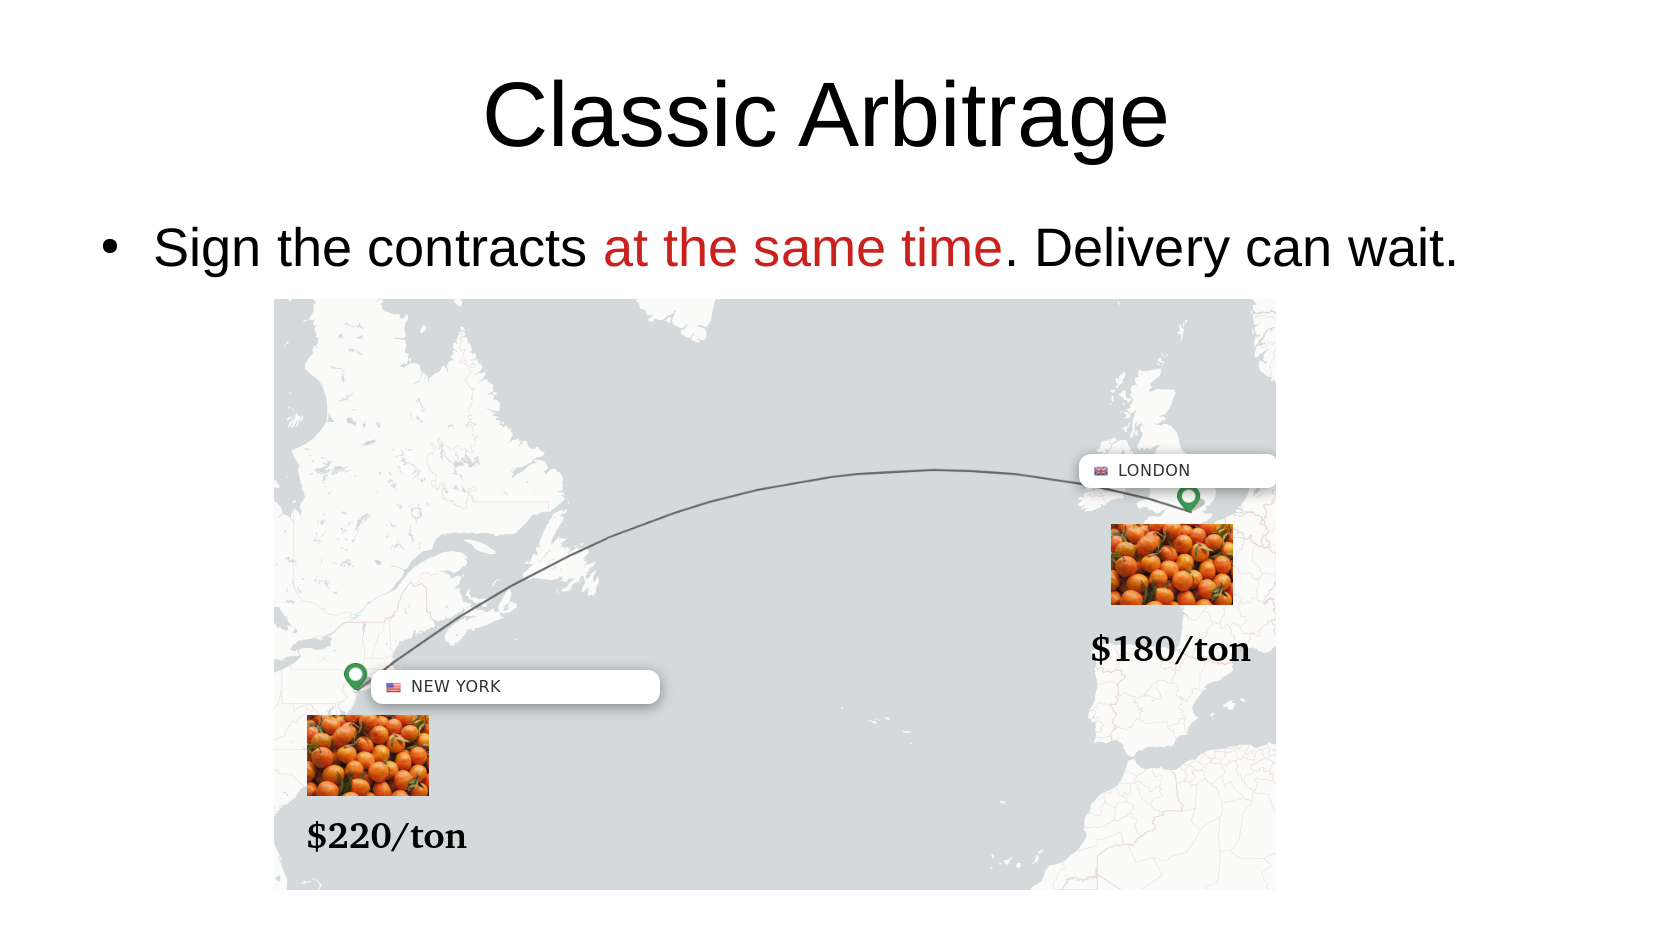

# Classic Arbitrage
Sign the contracts at the same time. Delivery can wait.